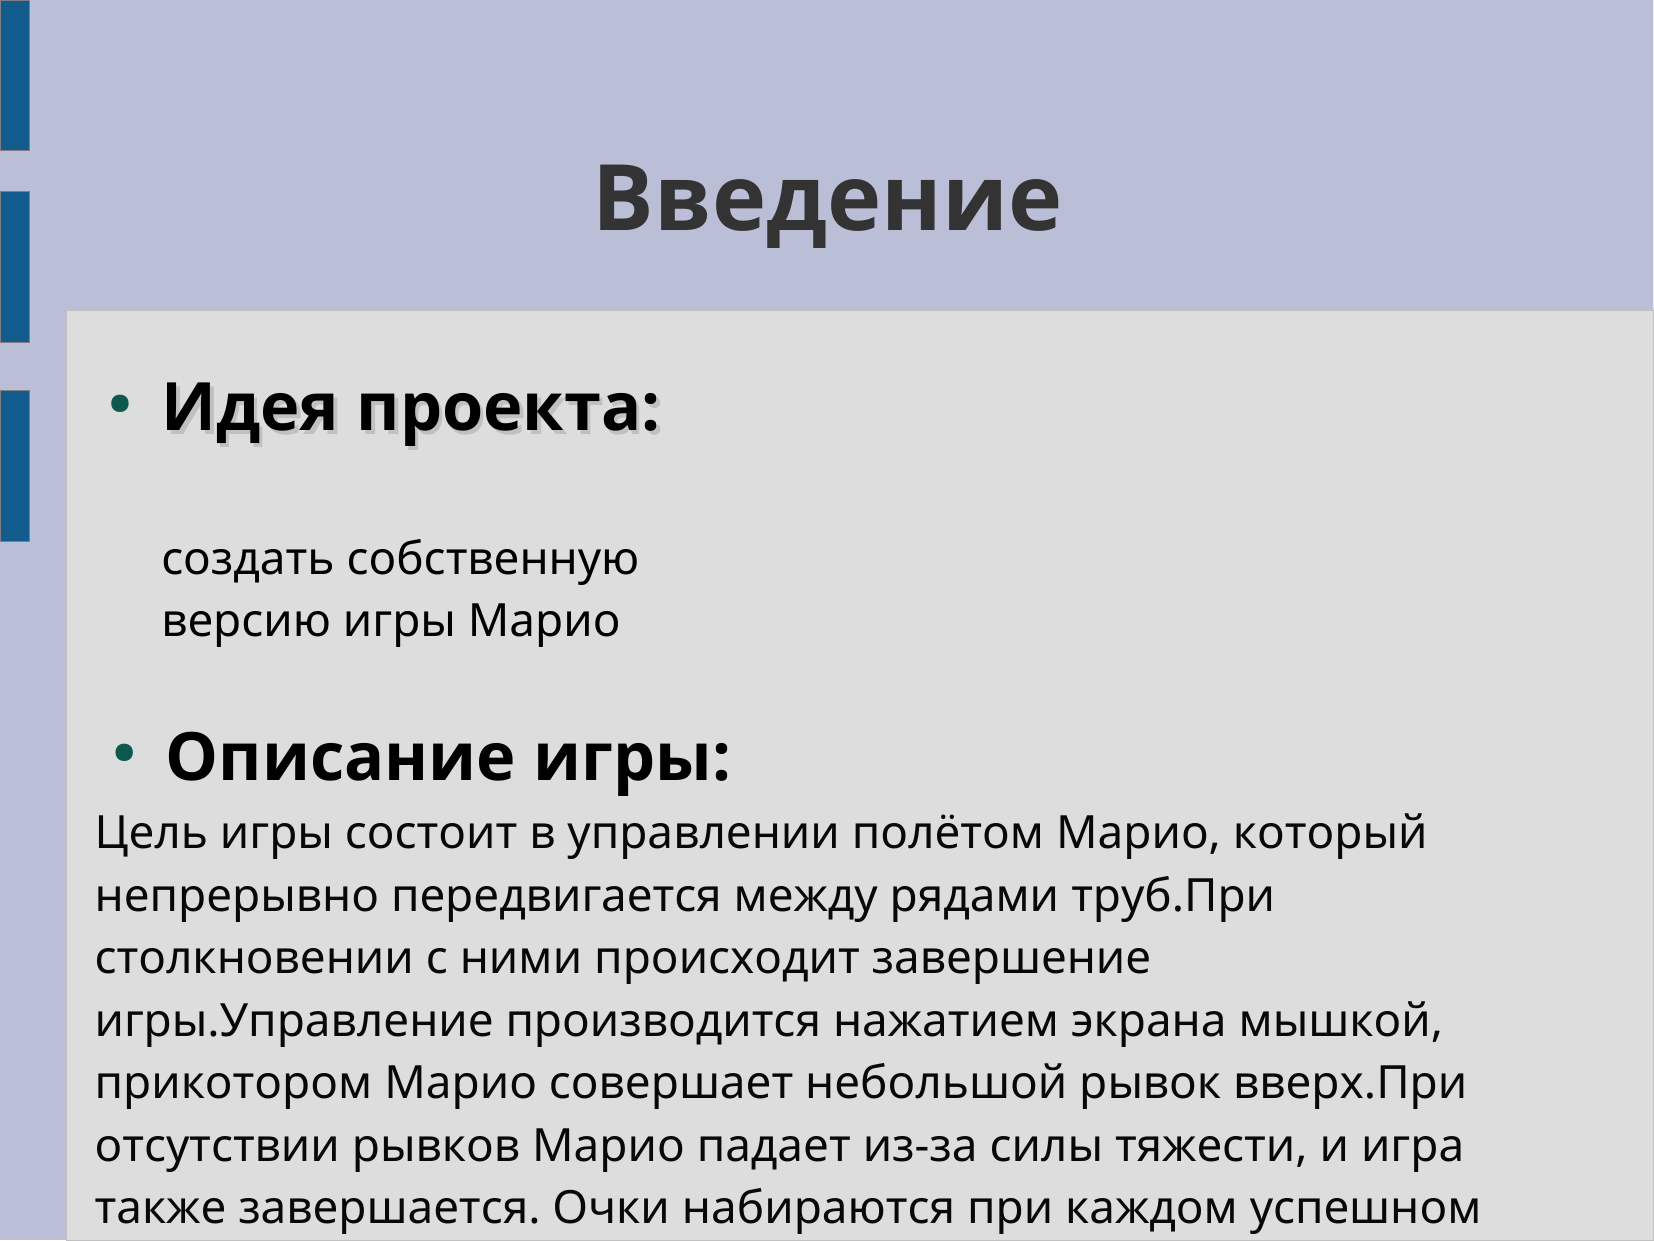

# Введение
Идея проекта:
создать собственную версию игры Марио
Описание игры:
Цель игры состоит в управлении полётом Марио, который непрерывно передвигается между рядами труб.При столкновении с ними происходит завершение игры.Управление производится нажатием экрана мышкой, прикотором Марио совершает небольшой рывок вверх.При отсутствии рывков Марио падает из-за силы тяжести, и игра
также завершается. Очки набираются при каждом успешном перелёте между двумя трубами.